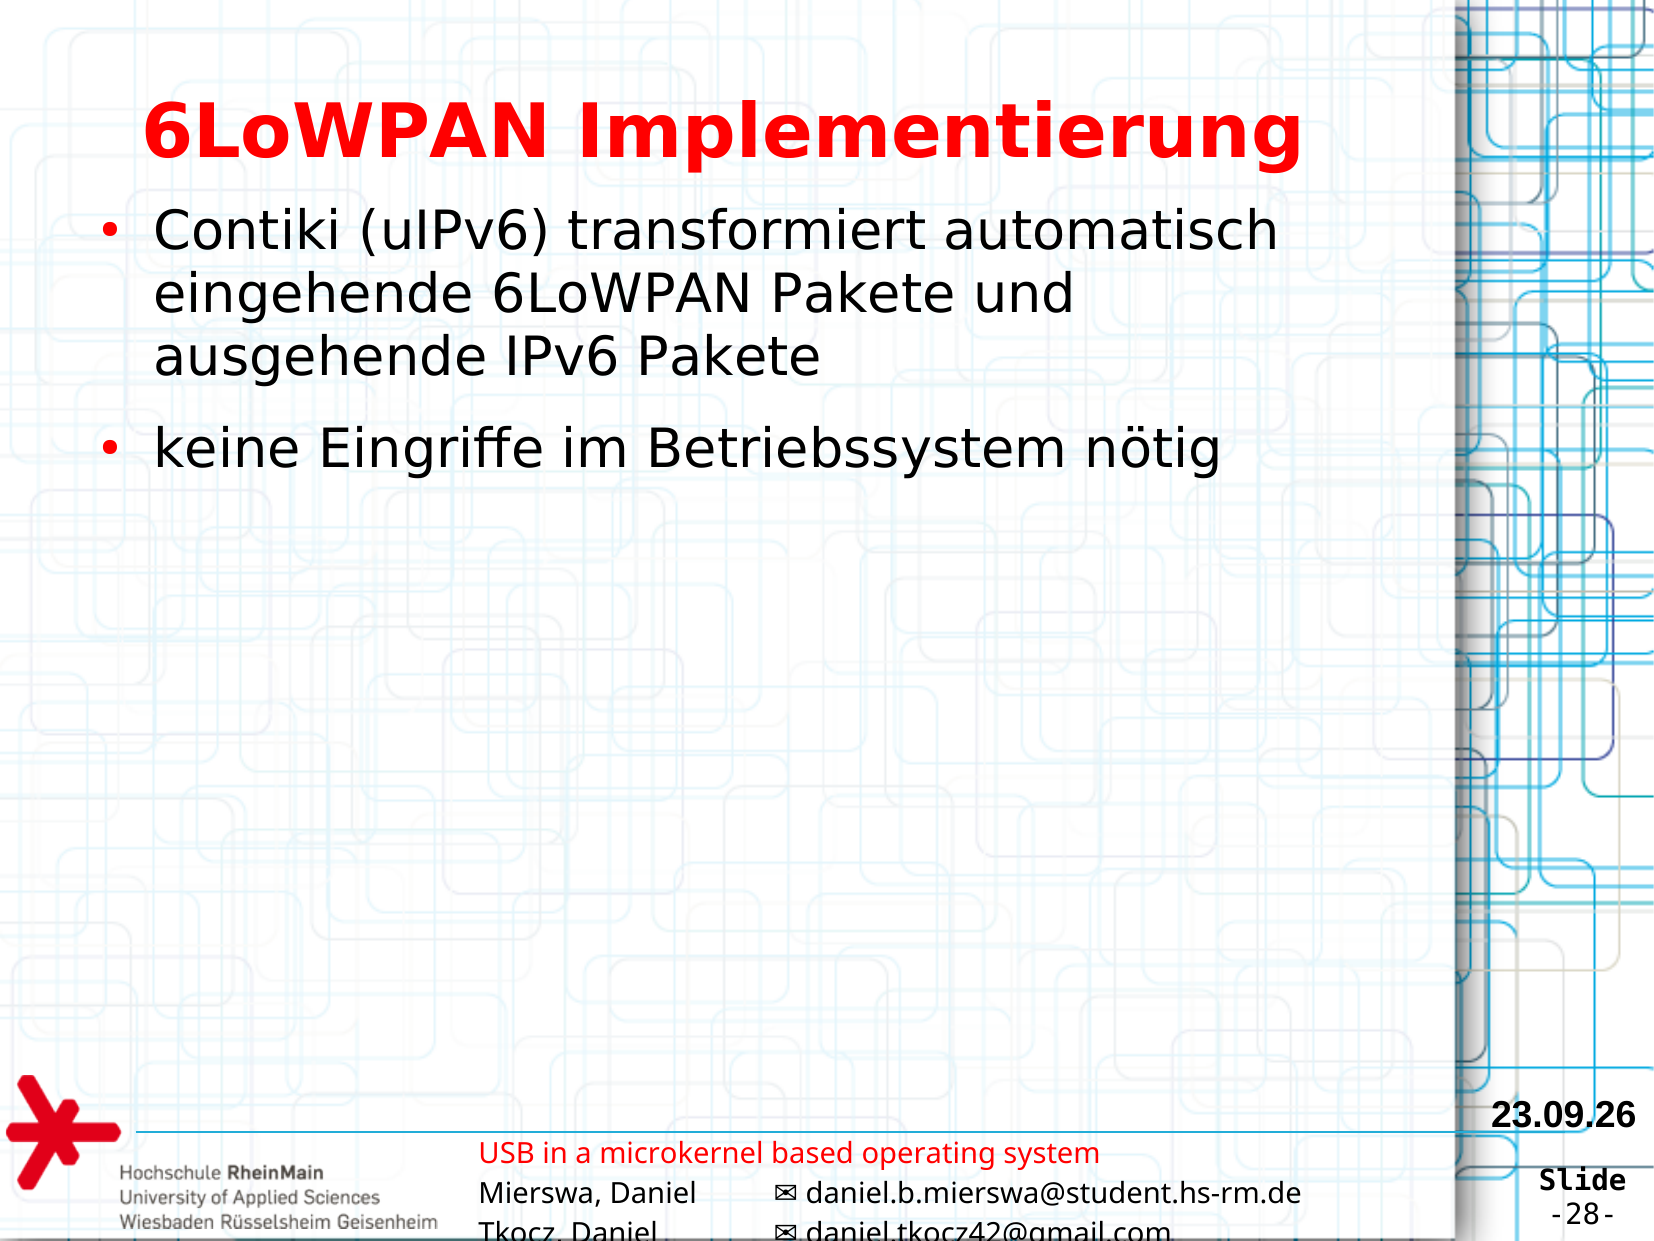

# 6LoWPAN Implementierung
Contiki (uIPv6) transformiert automatisch eingehende 6LoWPAN Pakete und ausgehende IPv6 Pakete
keine Eingriffe im Betriebssystem nötig
28